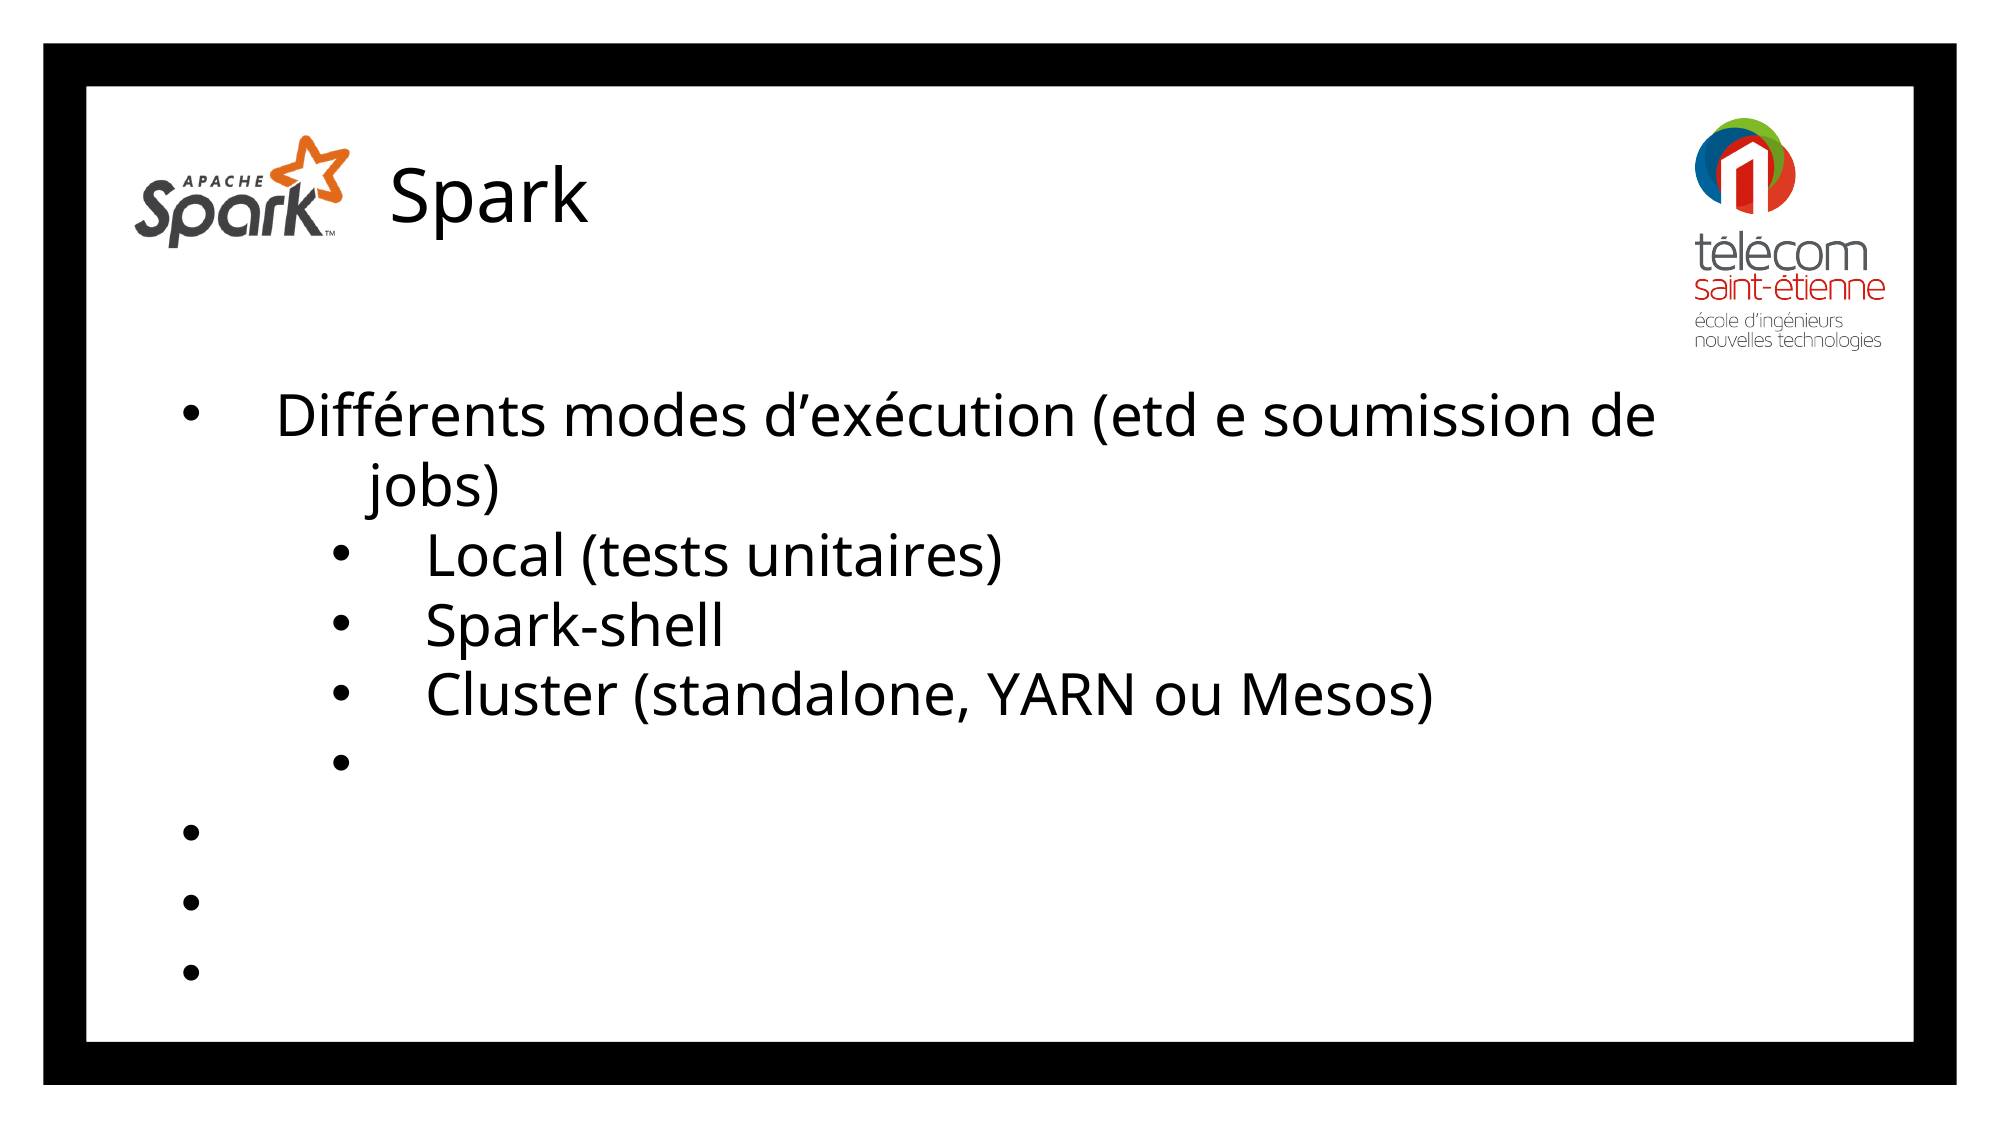

# Spark
Différents modes d’exécution (etd e soumission de jobs)
Local (tests unitaires)
Spark-shell
Cluster (standalone, YARN ou Mesos)